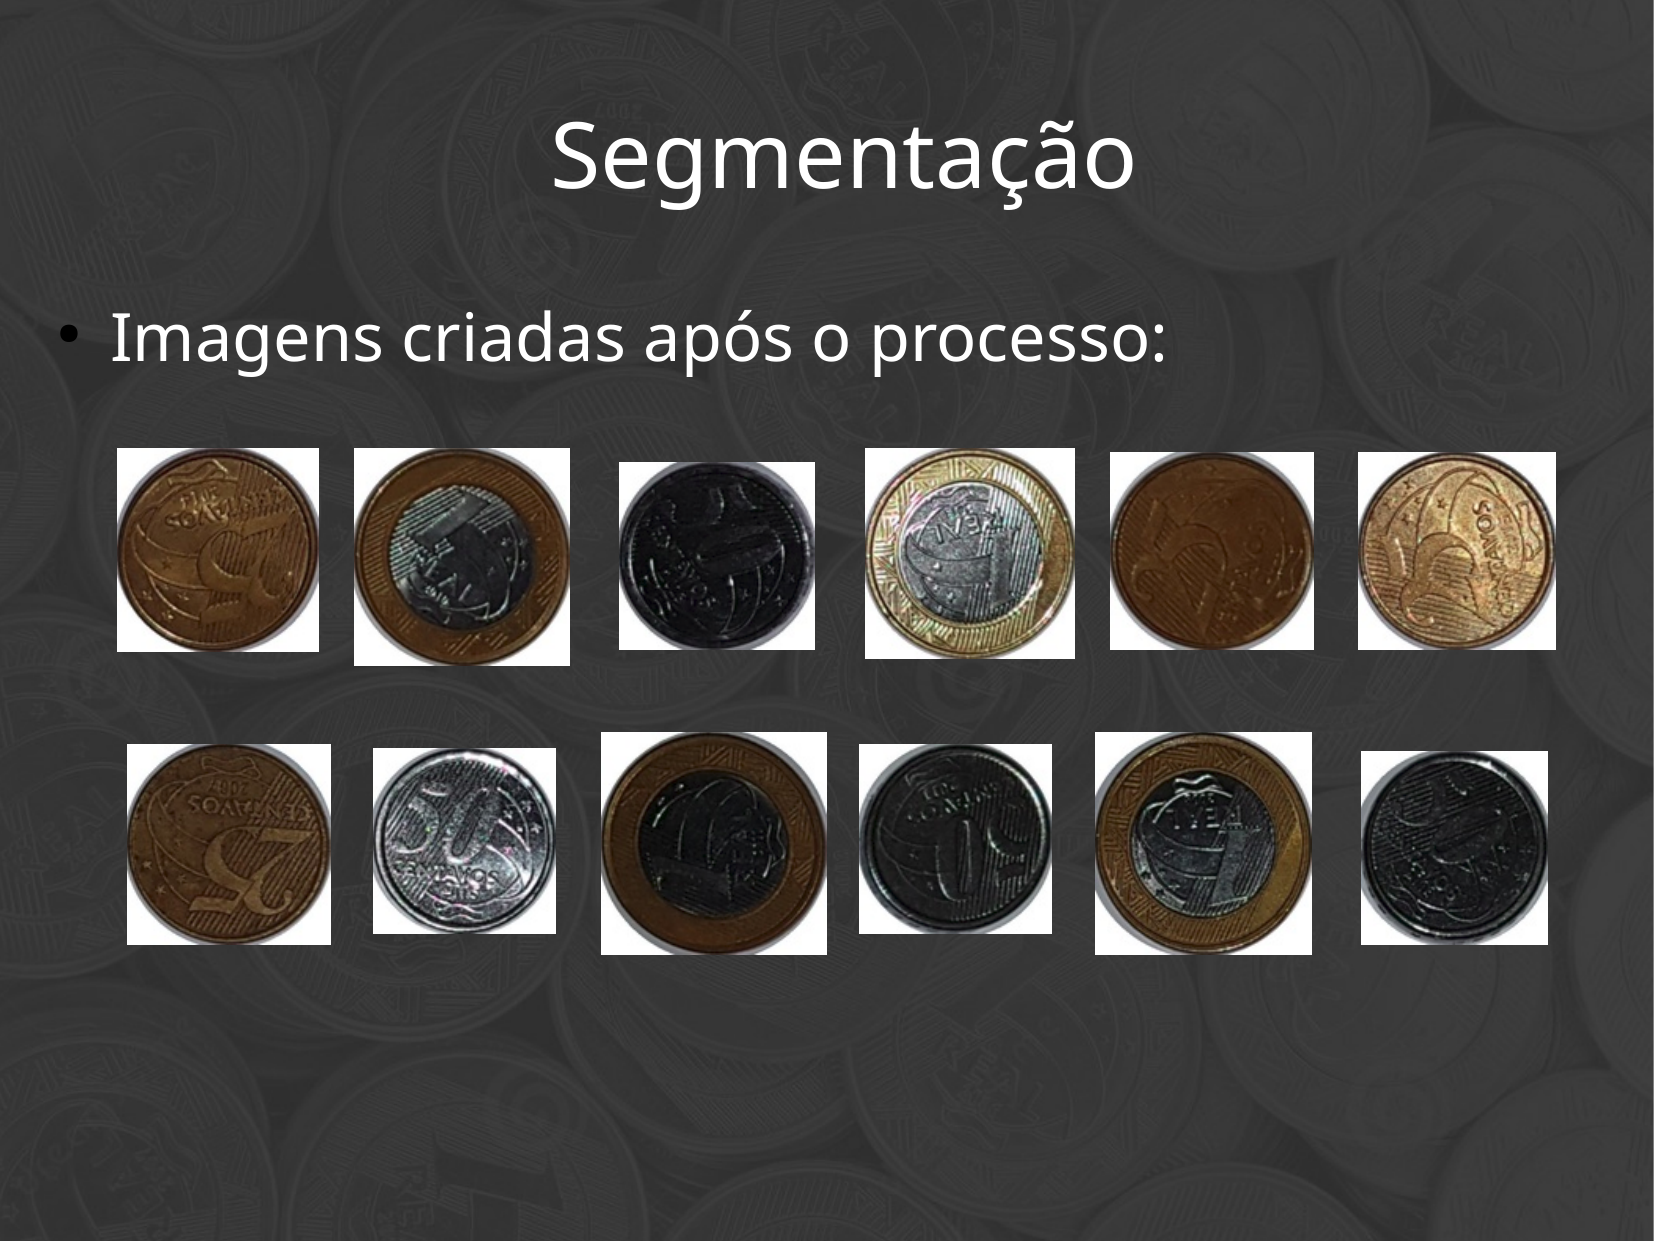

# Segmentação
Imagens criadas após o processo: